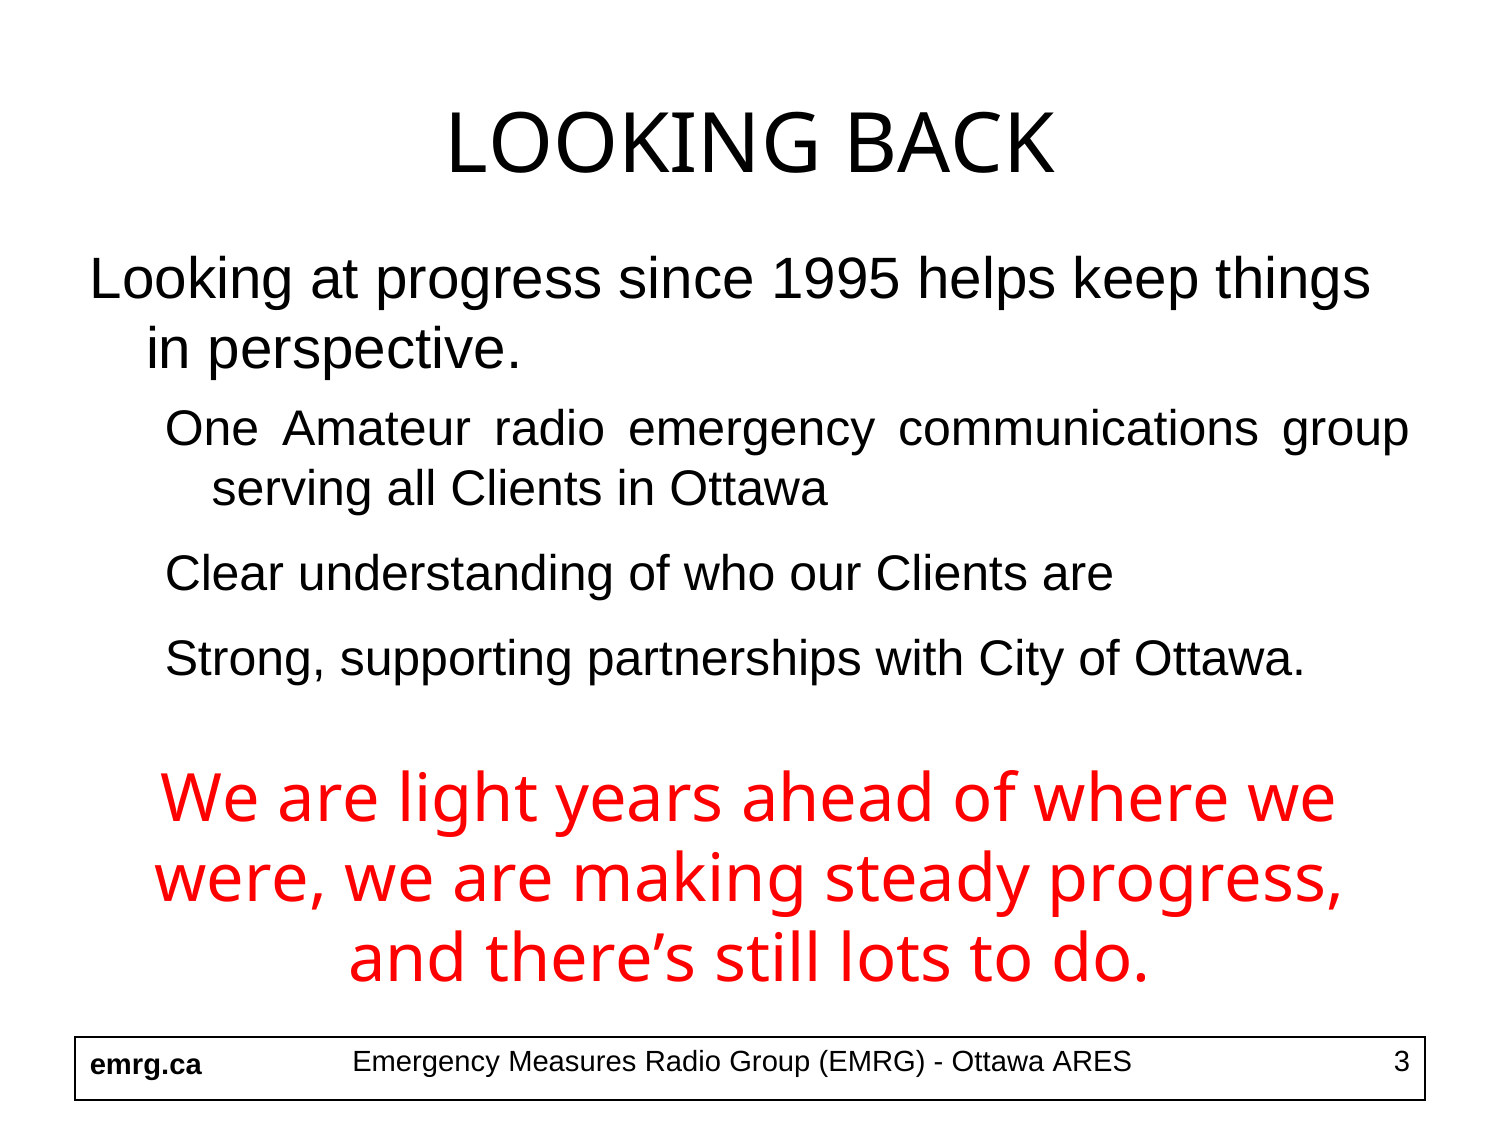

LOOKING BACK
Looking at progress since 1995 helps keep things in perspective.
One Amateur radio emergency communications group serving all Clients in Ottawa
Clear understanding of who our Clients are
Strong, supporting partnerships with City of Ottawa.
We are light years ahead of where we were, we are making steady progress, and there’s still lots to do.
Emergency Measures Radio Group (EMRG) - Ottawa ARES
3